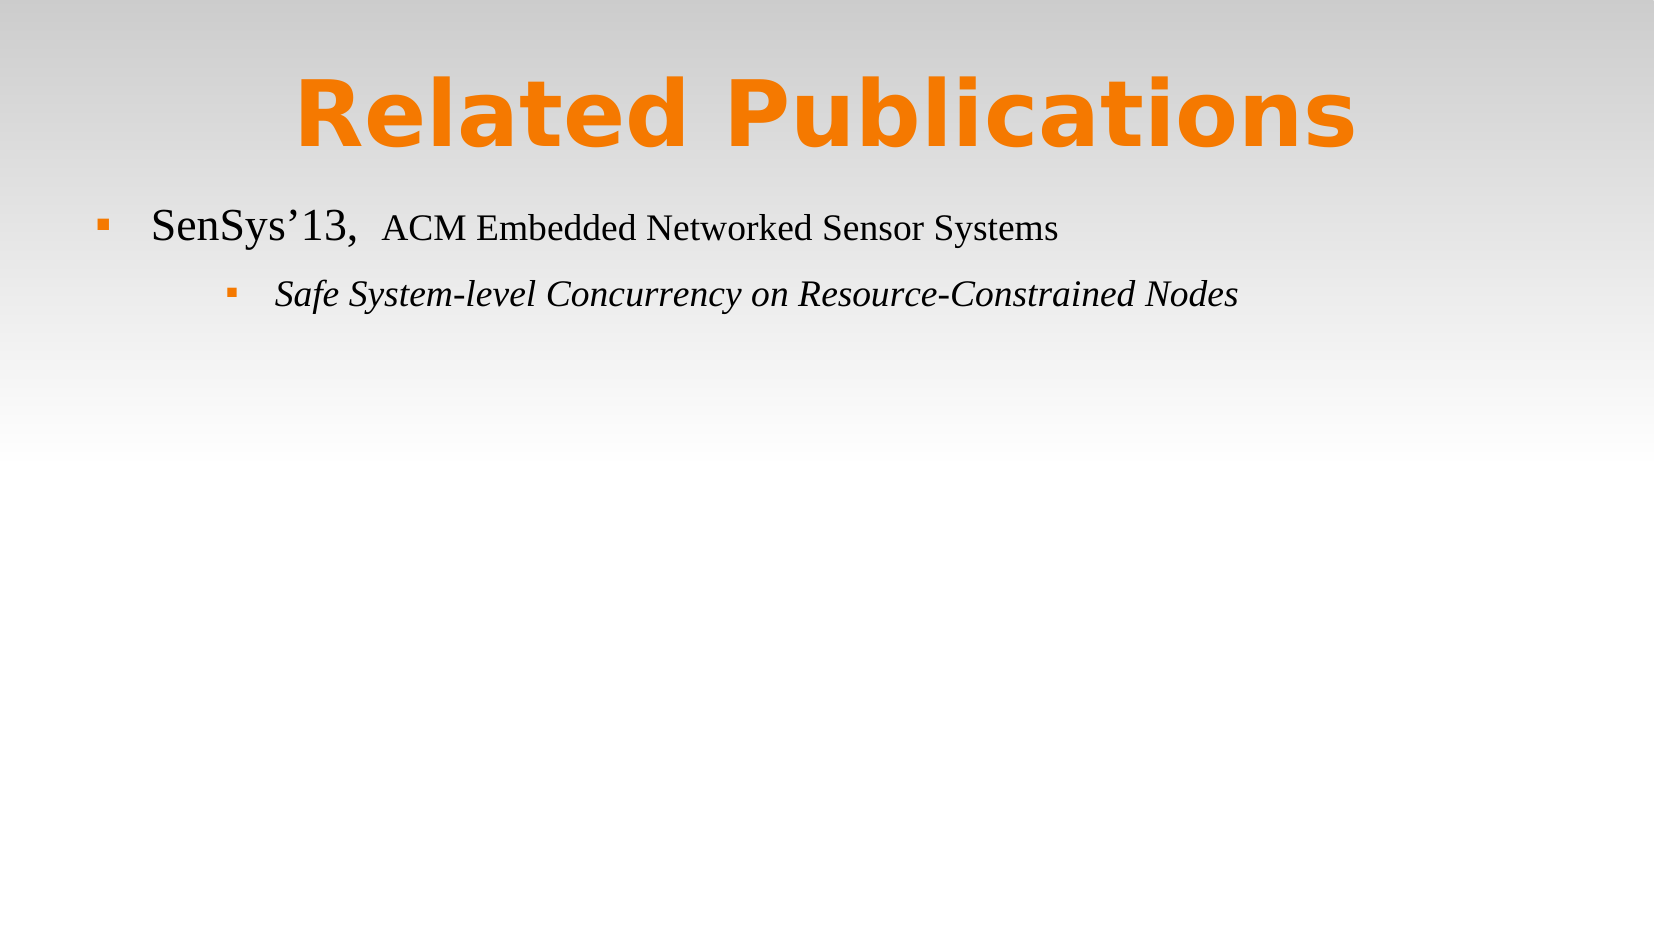

# Related Publications
SenSys’13, ACM Embedded Networked Sensor Systems
Safe System-level Concurrency on Resource-Constrained Nodes